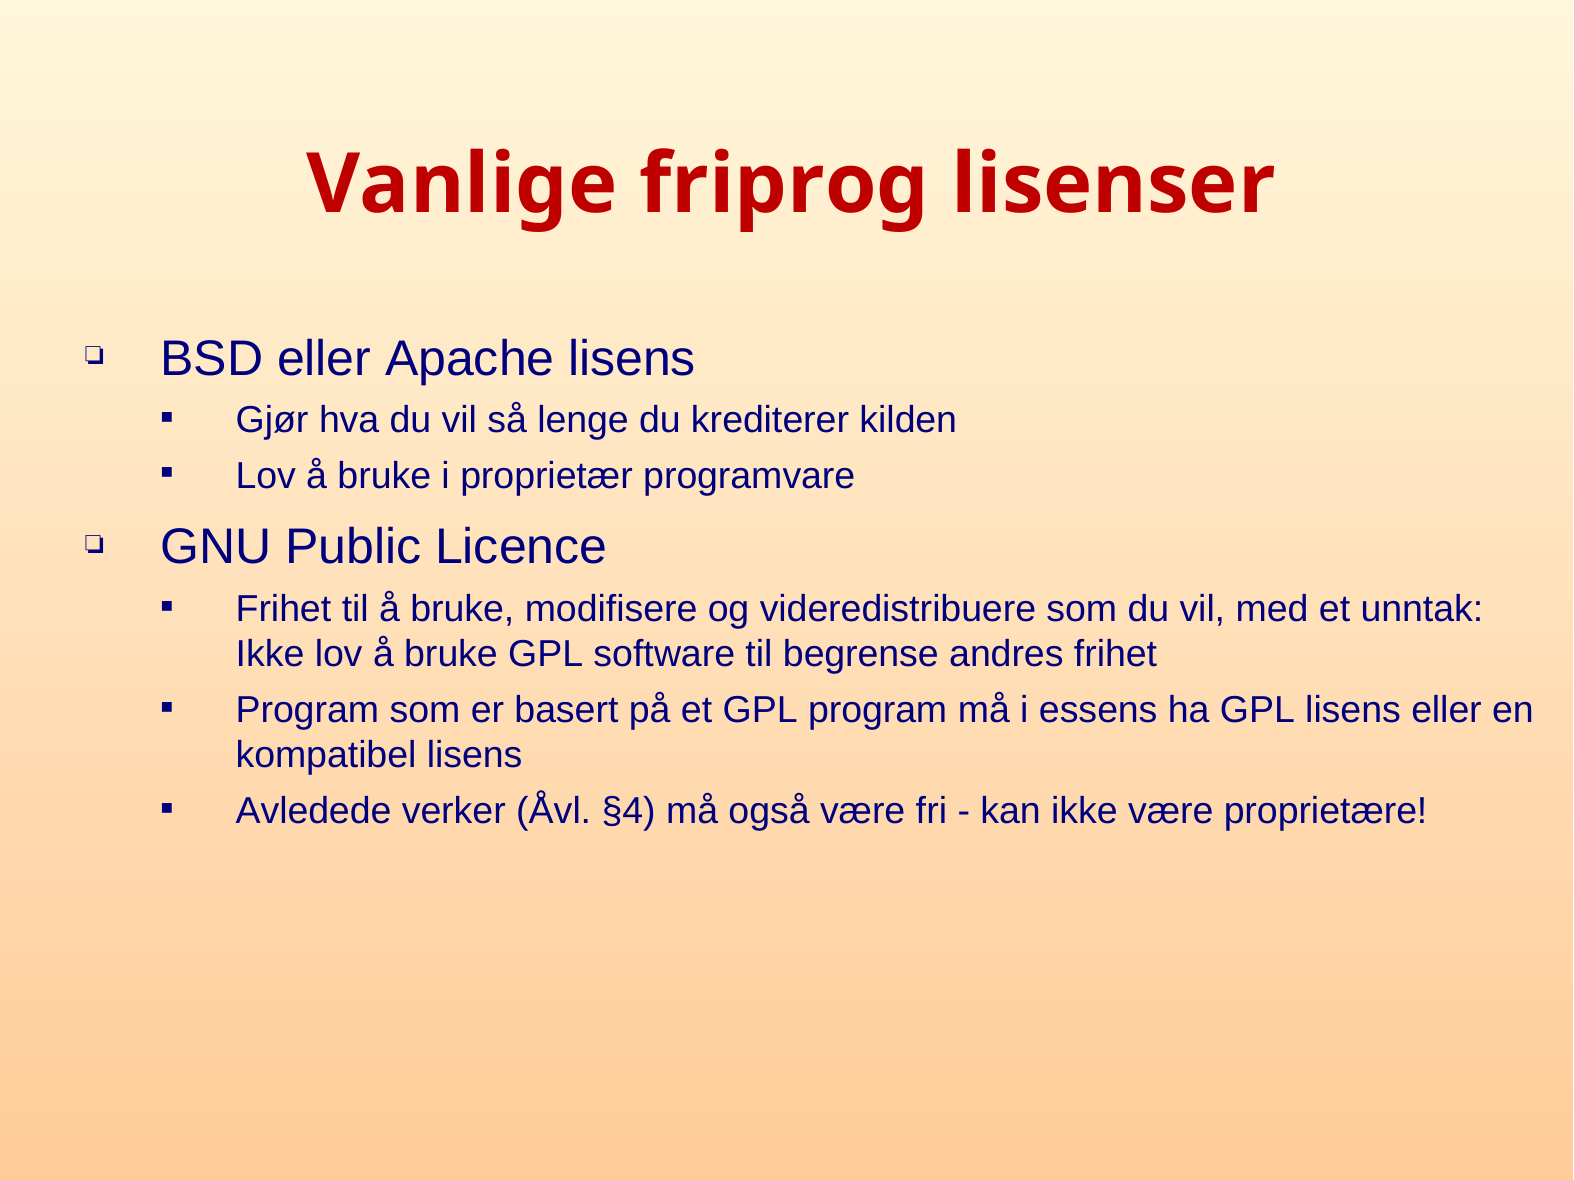

# Vanlige friprog lisenser
BSD eller Apache lisens
Gjør hva du vil så lenge du krediterer kilden
Lov å bruke i proprietær programvare
GNU Public Licence
Frihet til å bruke, modifisere og videredistribuere som du vil, med et unntak: Ikke lov å bruke GPL software til begrense andres frihet
Program som er basert på et GPL program må i essens ha GPL lisens eller en kompatibel lisens
Avledede verker (Åvl. §4) må også være fri - kan ikke være proprietære!